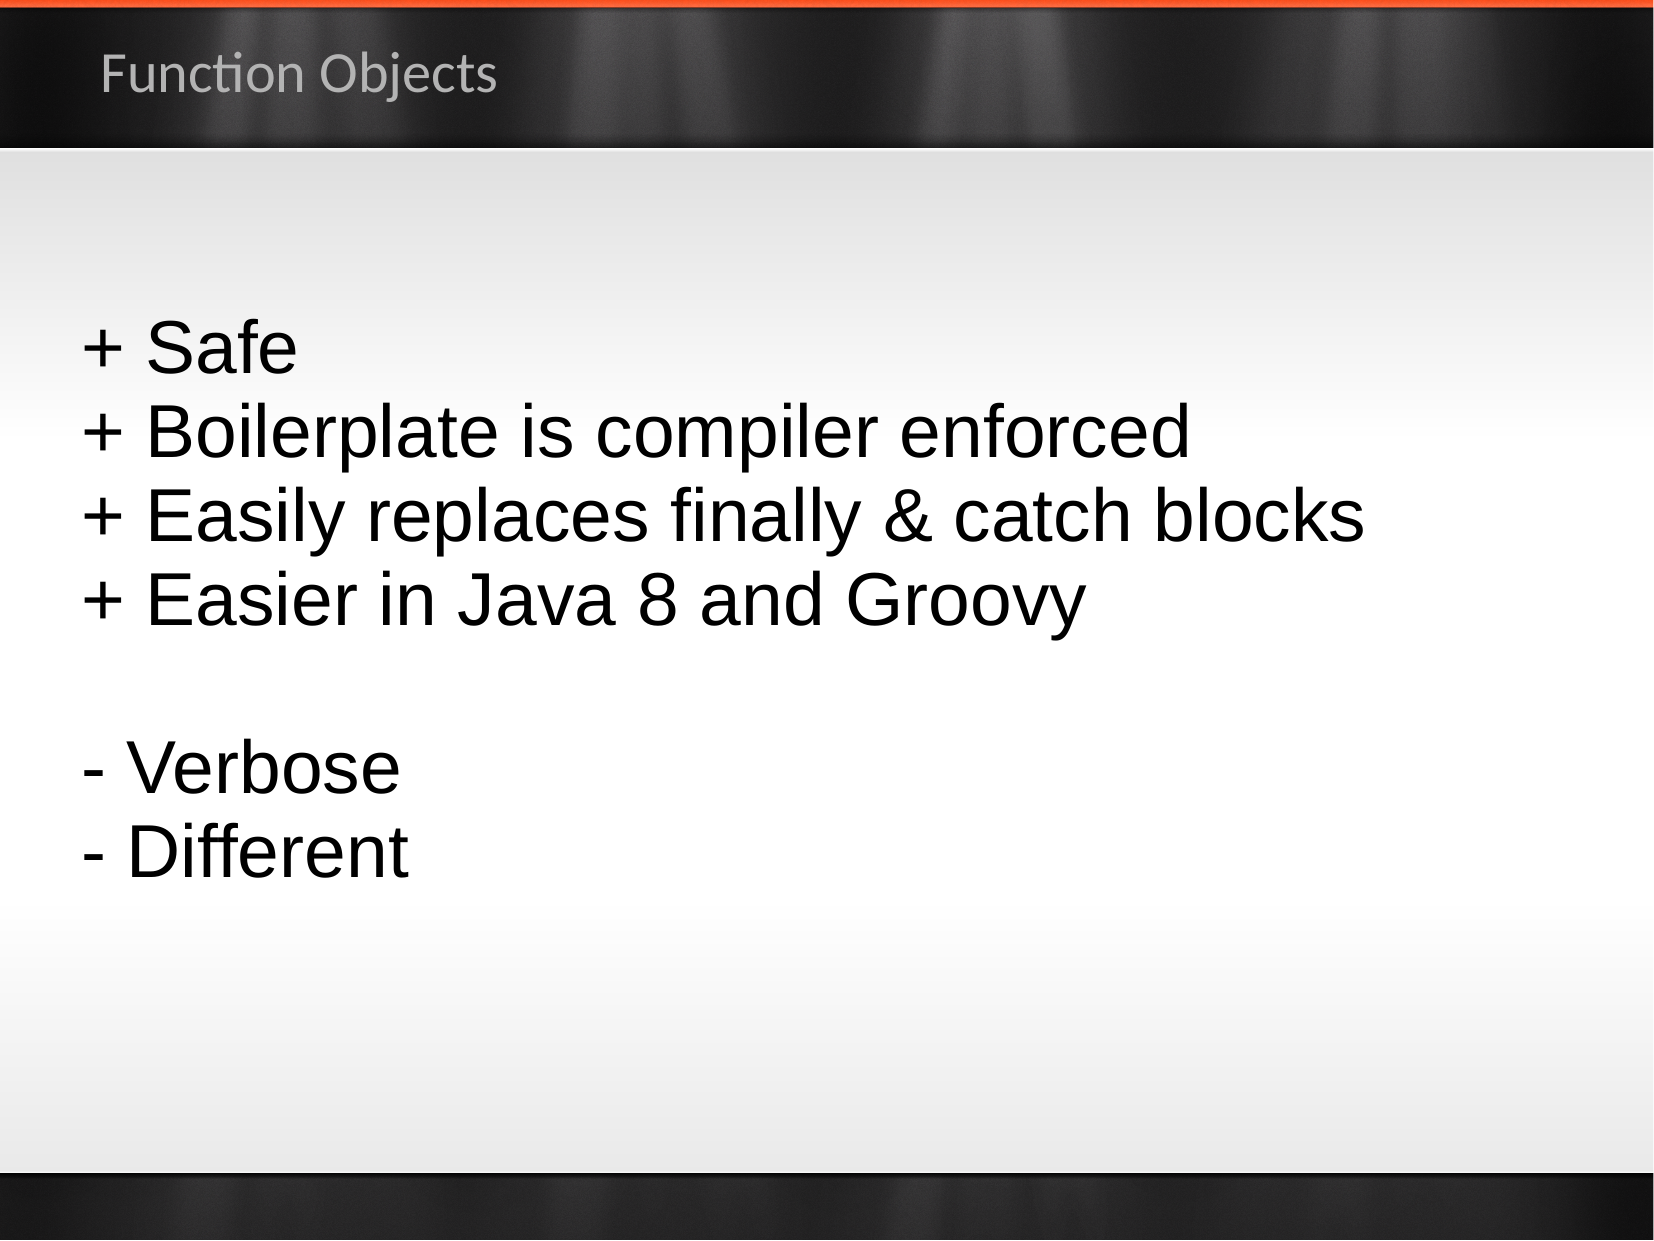

# Function Objects
+ Safe
+ Boilerplate is compiler enforced
+ Easily replaces finally & catch blocks
+ Easier in Java 8 and Groovy
- Verbose
- Different